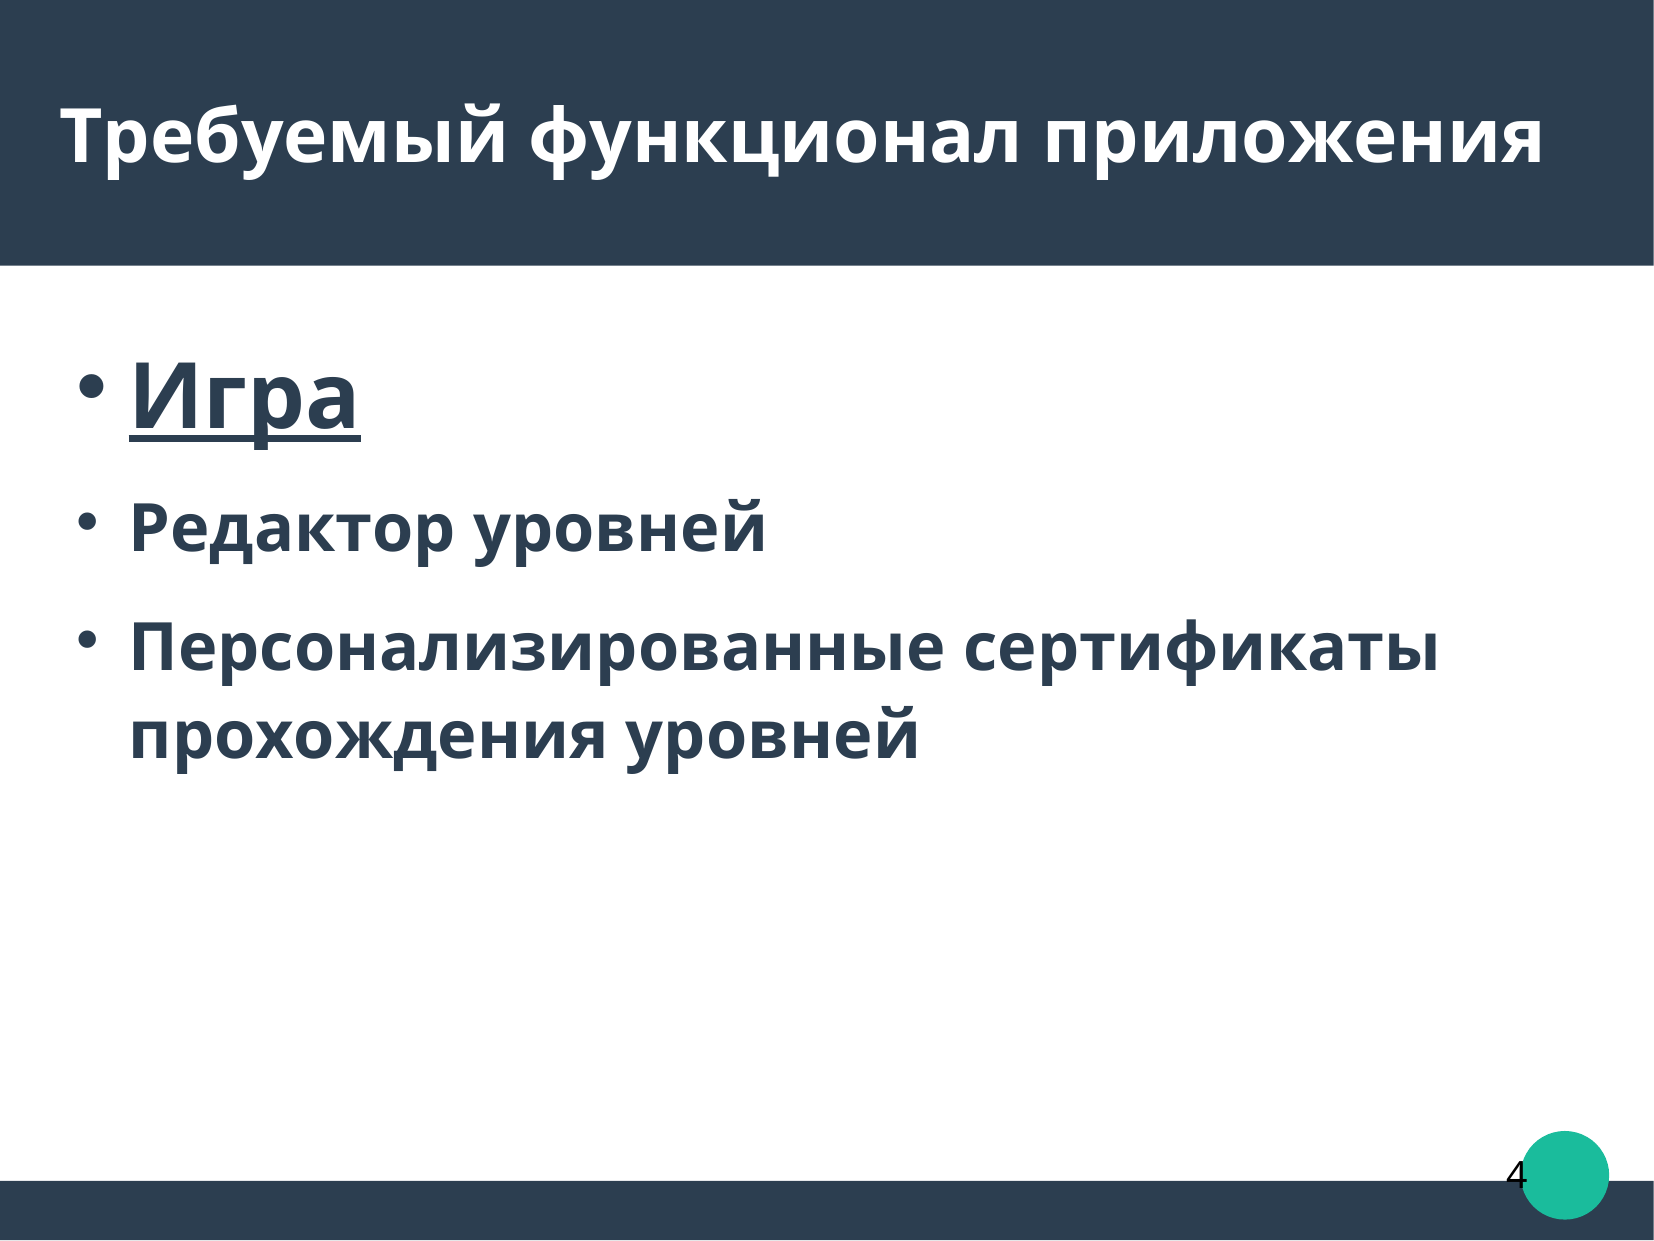

# Требуемый функционал приложения
Игра
Редактор уровней
Персонализированные сертификаты прохождения уровней
4